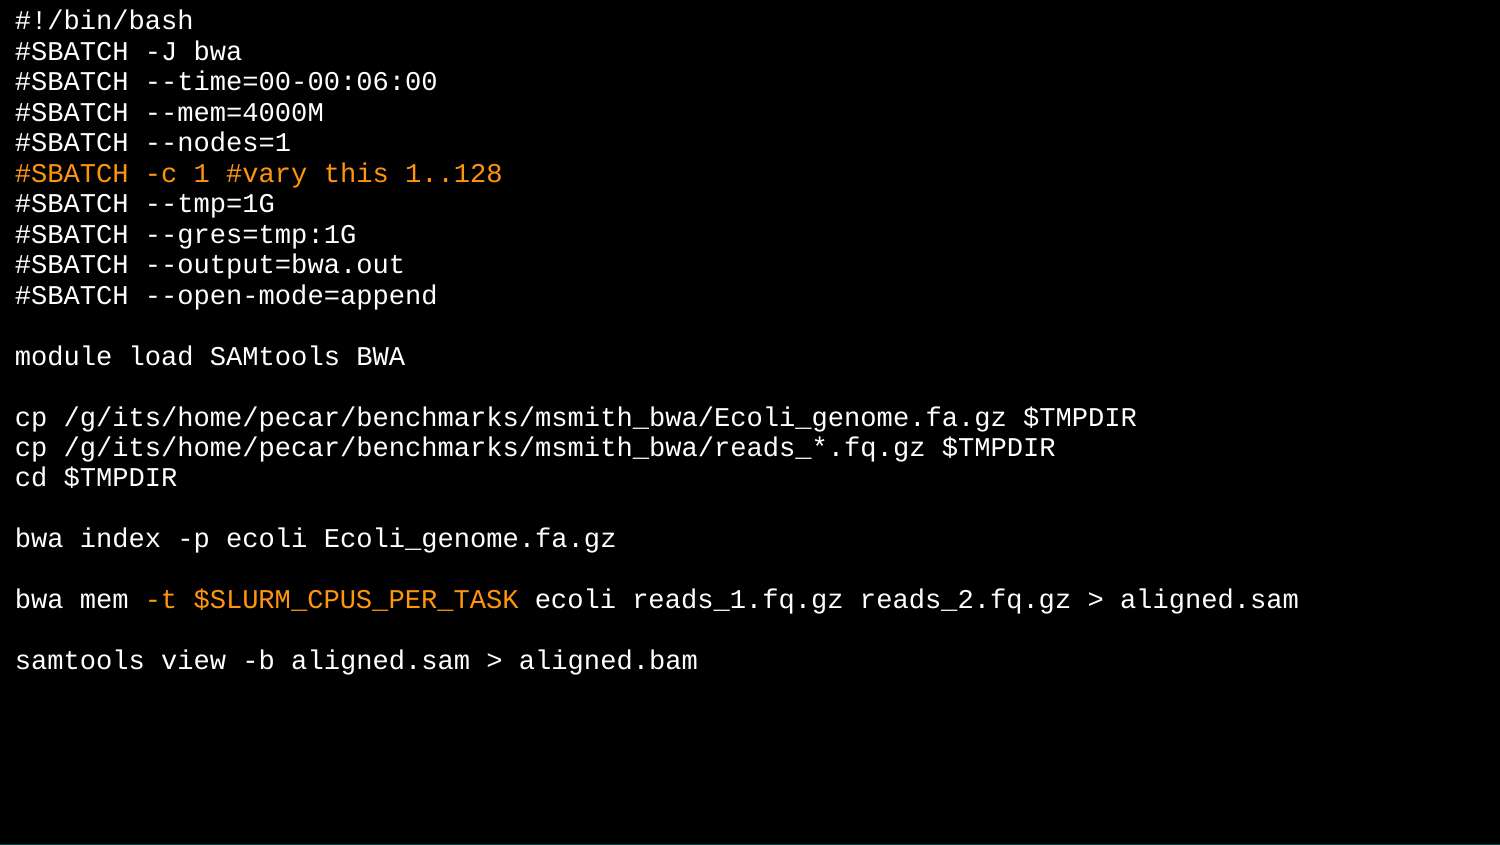

#!/bin/bash
#SBATCH -J bwa
#SBATCH --time=00-00:06:00
#SBATCH --mem=4000M
#SBATCH --nodes=1
#SBATCH -c 1 #vary this 1..128
#SBATCH --tmp=1G
#SBATCH --gres=tmp:1G
#SBATCH --output=bwa.out
#SBATCH --open-mode=append
module load SAMtools BWA
cp /g/its/home/pecar/benchmarks/msmith_bwa/Ecoli_genome.fa.gz $TMPDIR
cp /g/its/home/pecar/benchmarks/msmith_bwa/reads_*.fq.gz $TMPDIR
cd $TMPDIR
bwa index -p ecoli Ecoli_genome.fa.gz
bwa mem -t $SLURM_CPUS_PER_TASK ecoli reads_1.fq.gz reads_2.fq.gz > aligned.sam
samtools view -b aligned.sam > aligned.bam